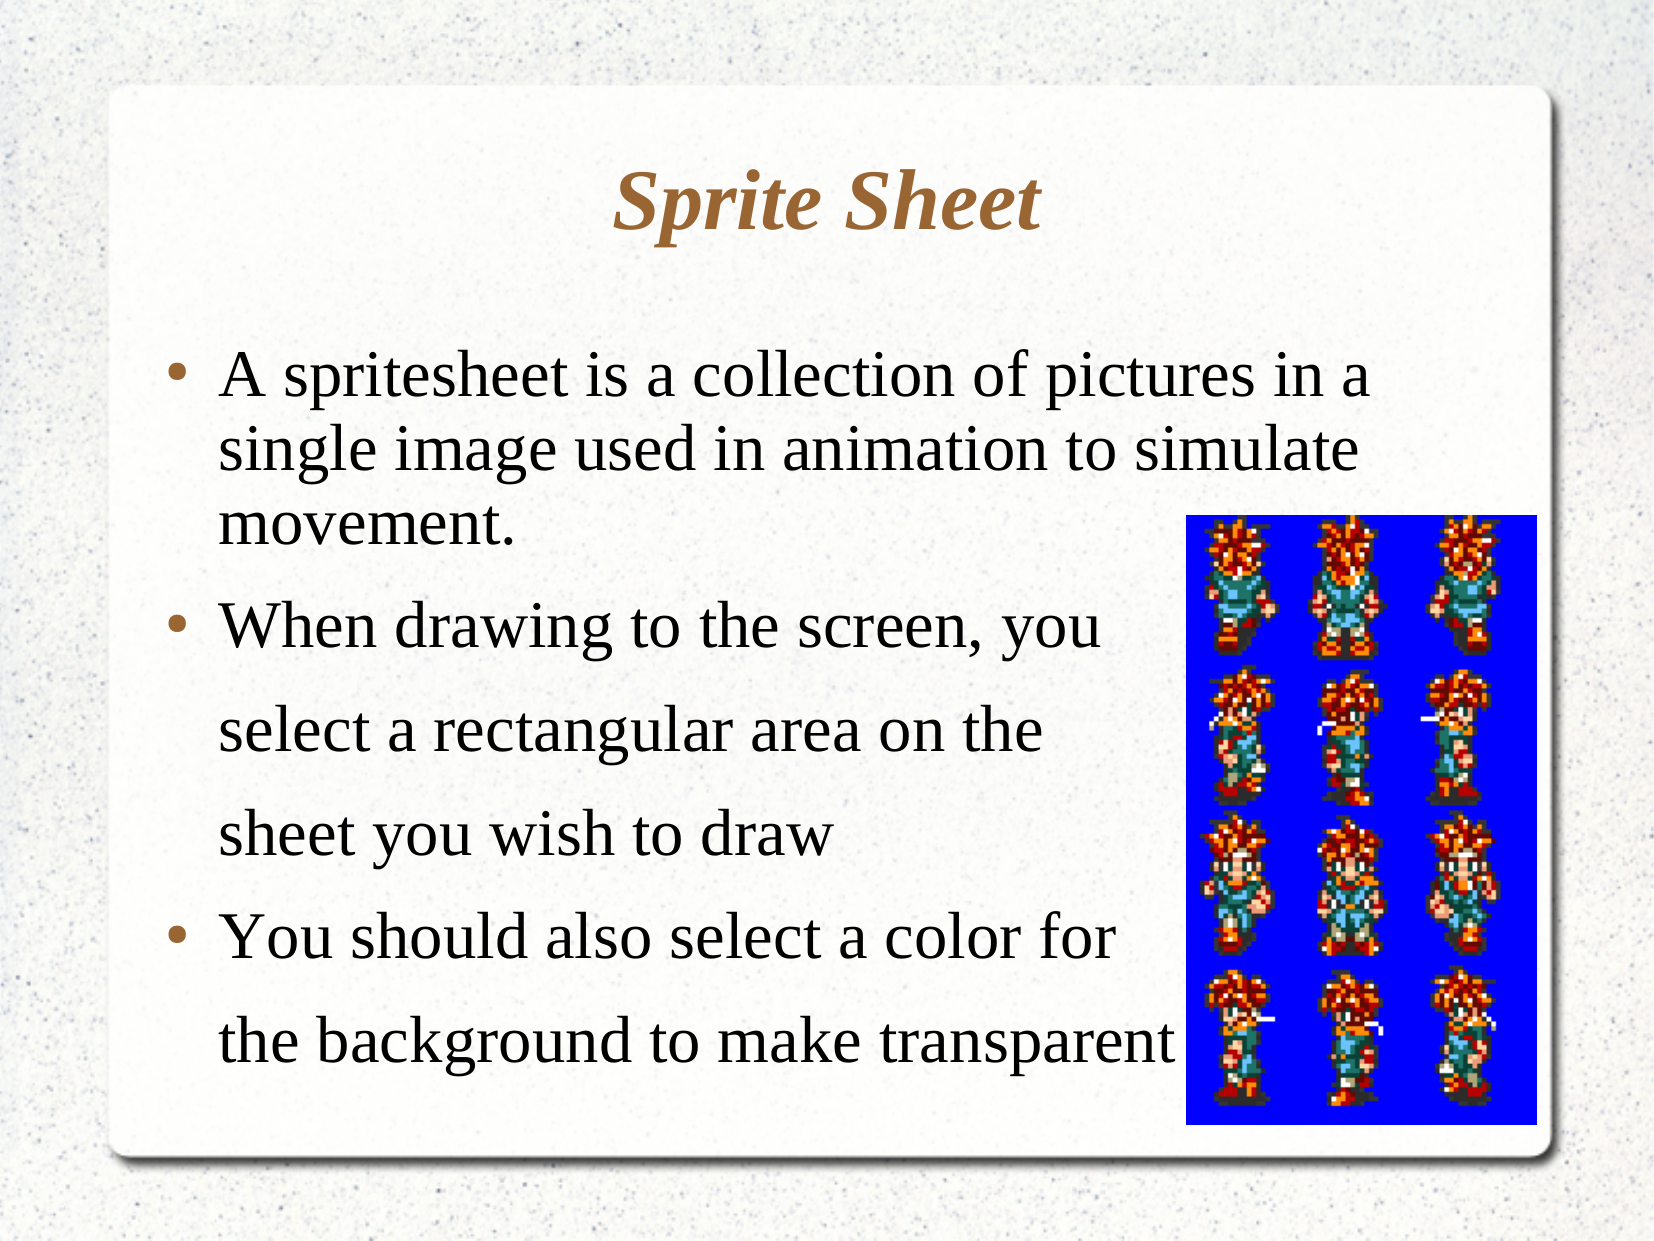

# Sprite Sheet
A spritesheet is a collection of pictures in a single image used in animation to simulate movement.
When drawing to the screen, you
select a rectangular area on the
sheet you wish to draw
You should also select a color for
the background to make transparent